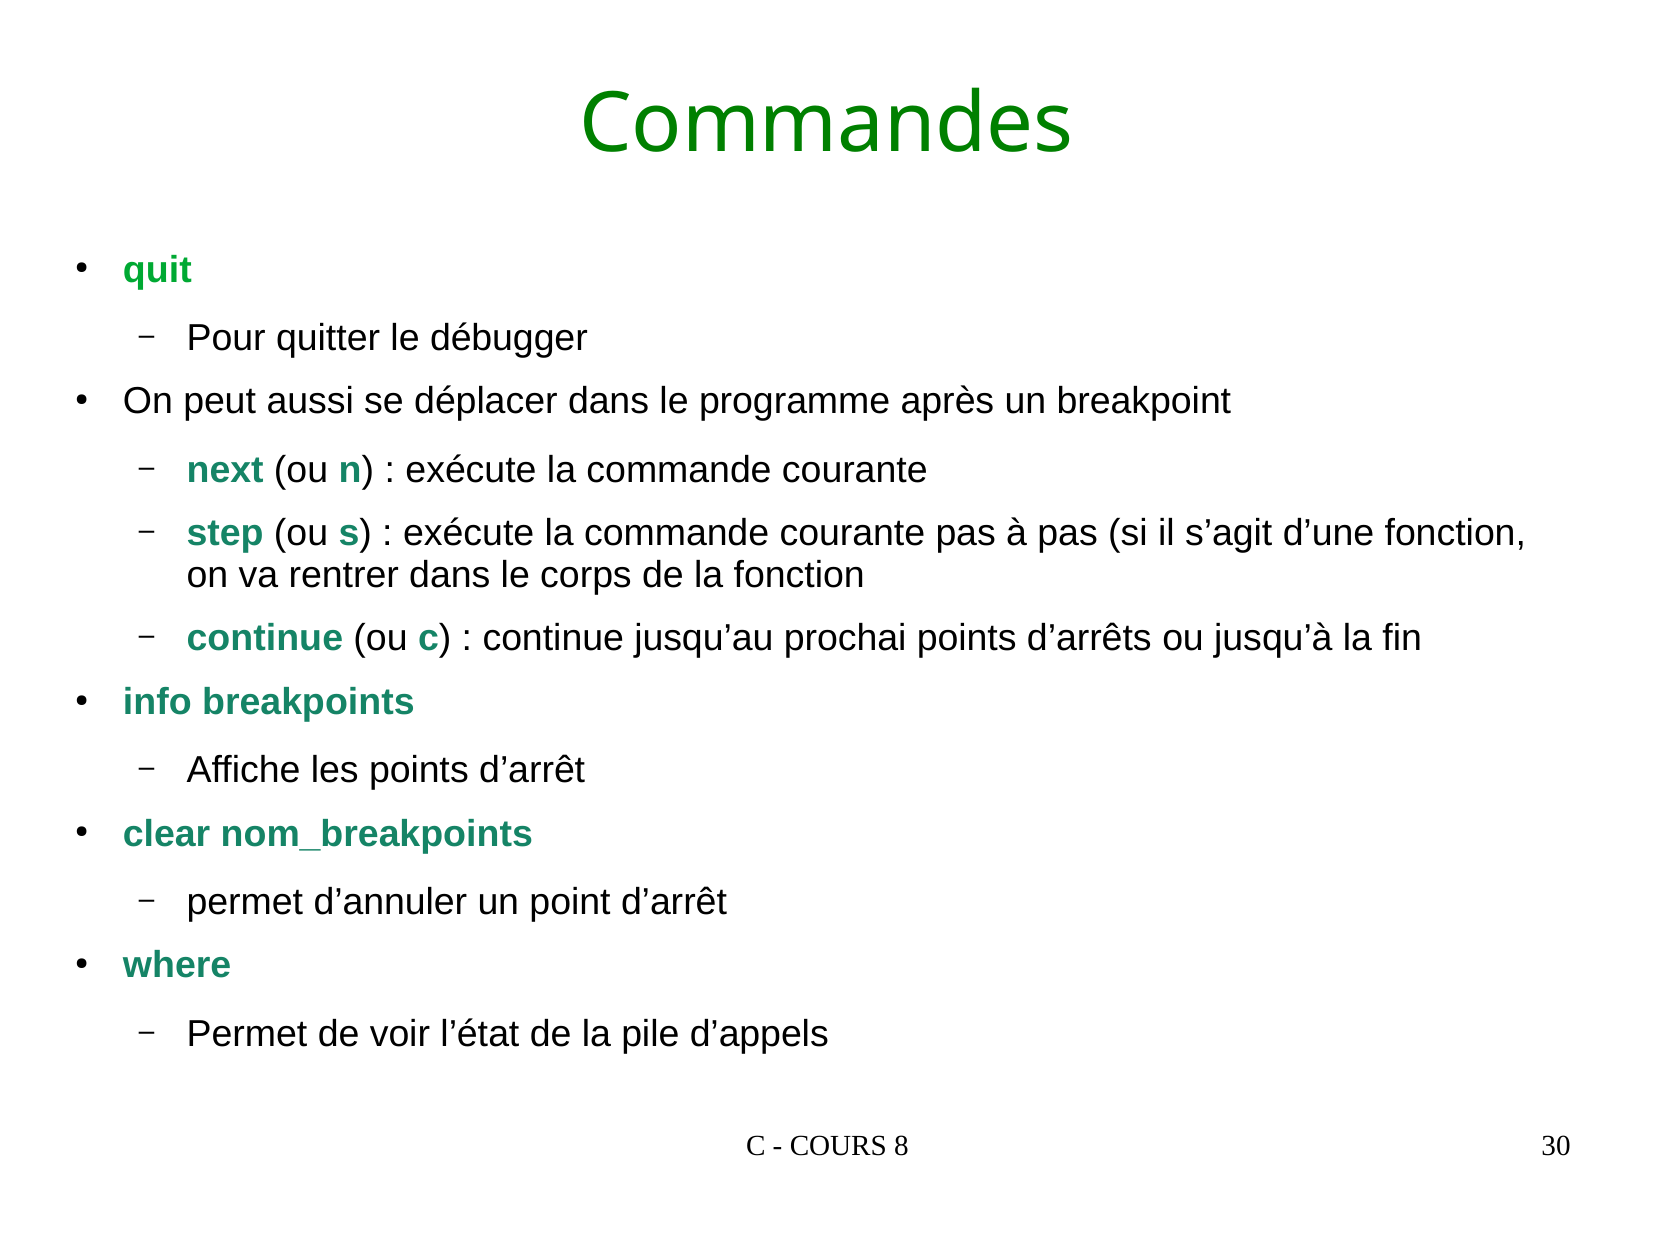

# Commandes
quit
Pour quitter le débugger
On peut aussi se déplacer dans le programme après un breakpoint
next (ou n) : exécute la commande courante
step (ou s) : exécute la commande courante pas à pas (si il s’agit d’une fonction, on va rentrer dans le corps de la fonction
continue (ou c) : continue jusqu’au prochai points d’arrêts ou jusqu’à la fin
info breakpoints
Affiche les points d’arrêt
clear nom_breakpoints
permet d’annuler un point d’arrêt
where
Permet de voir l’état de la pile d’appels
C - COURS 8
30